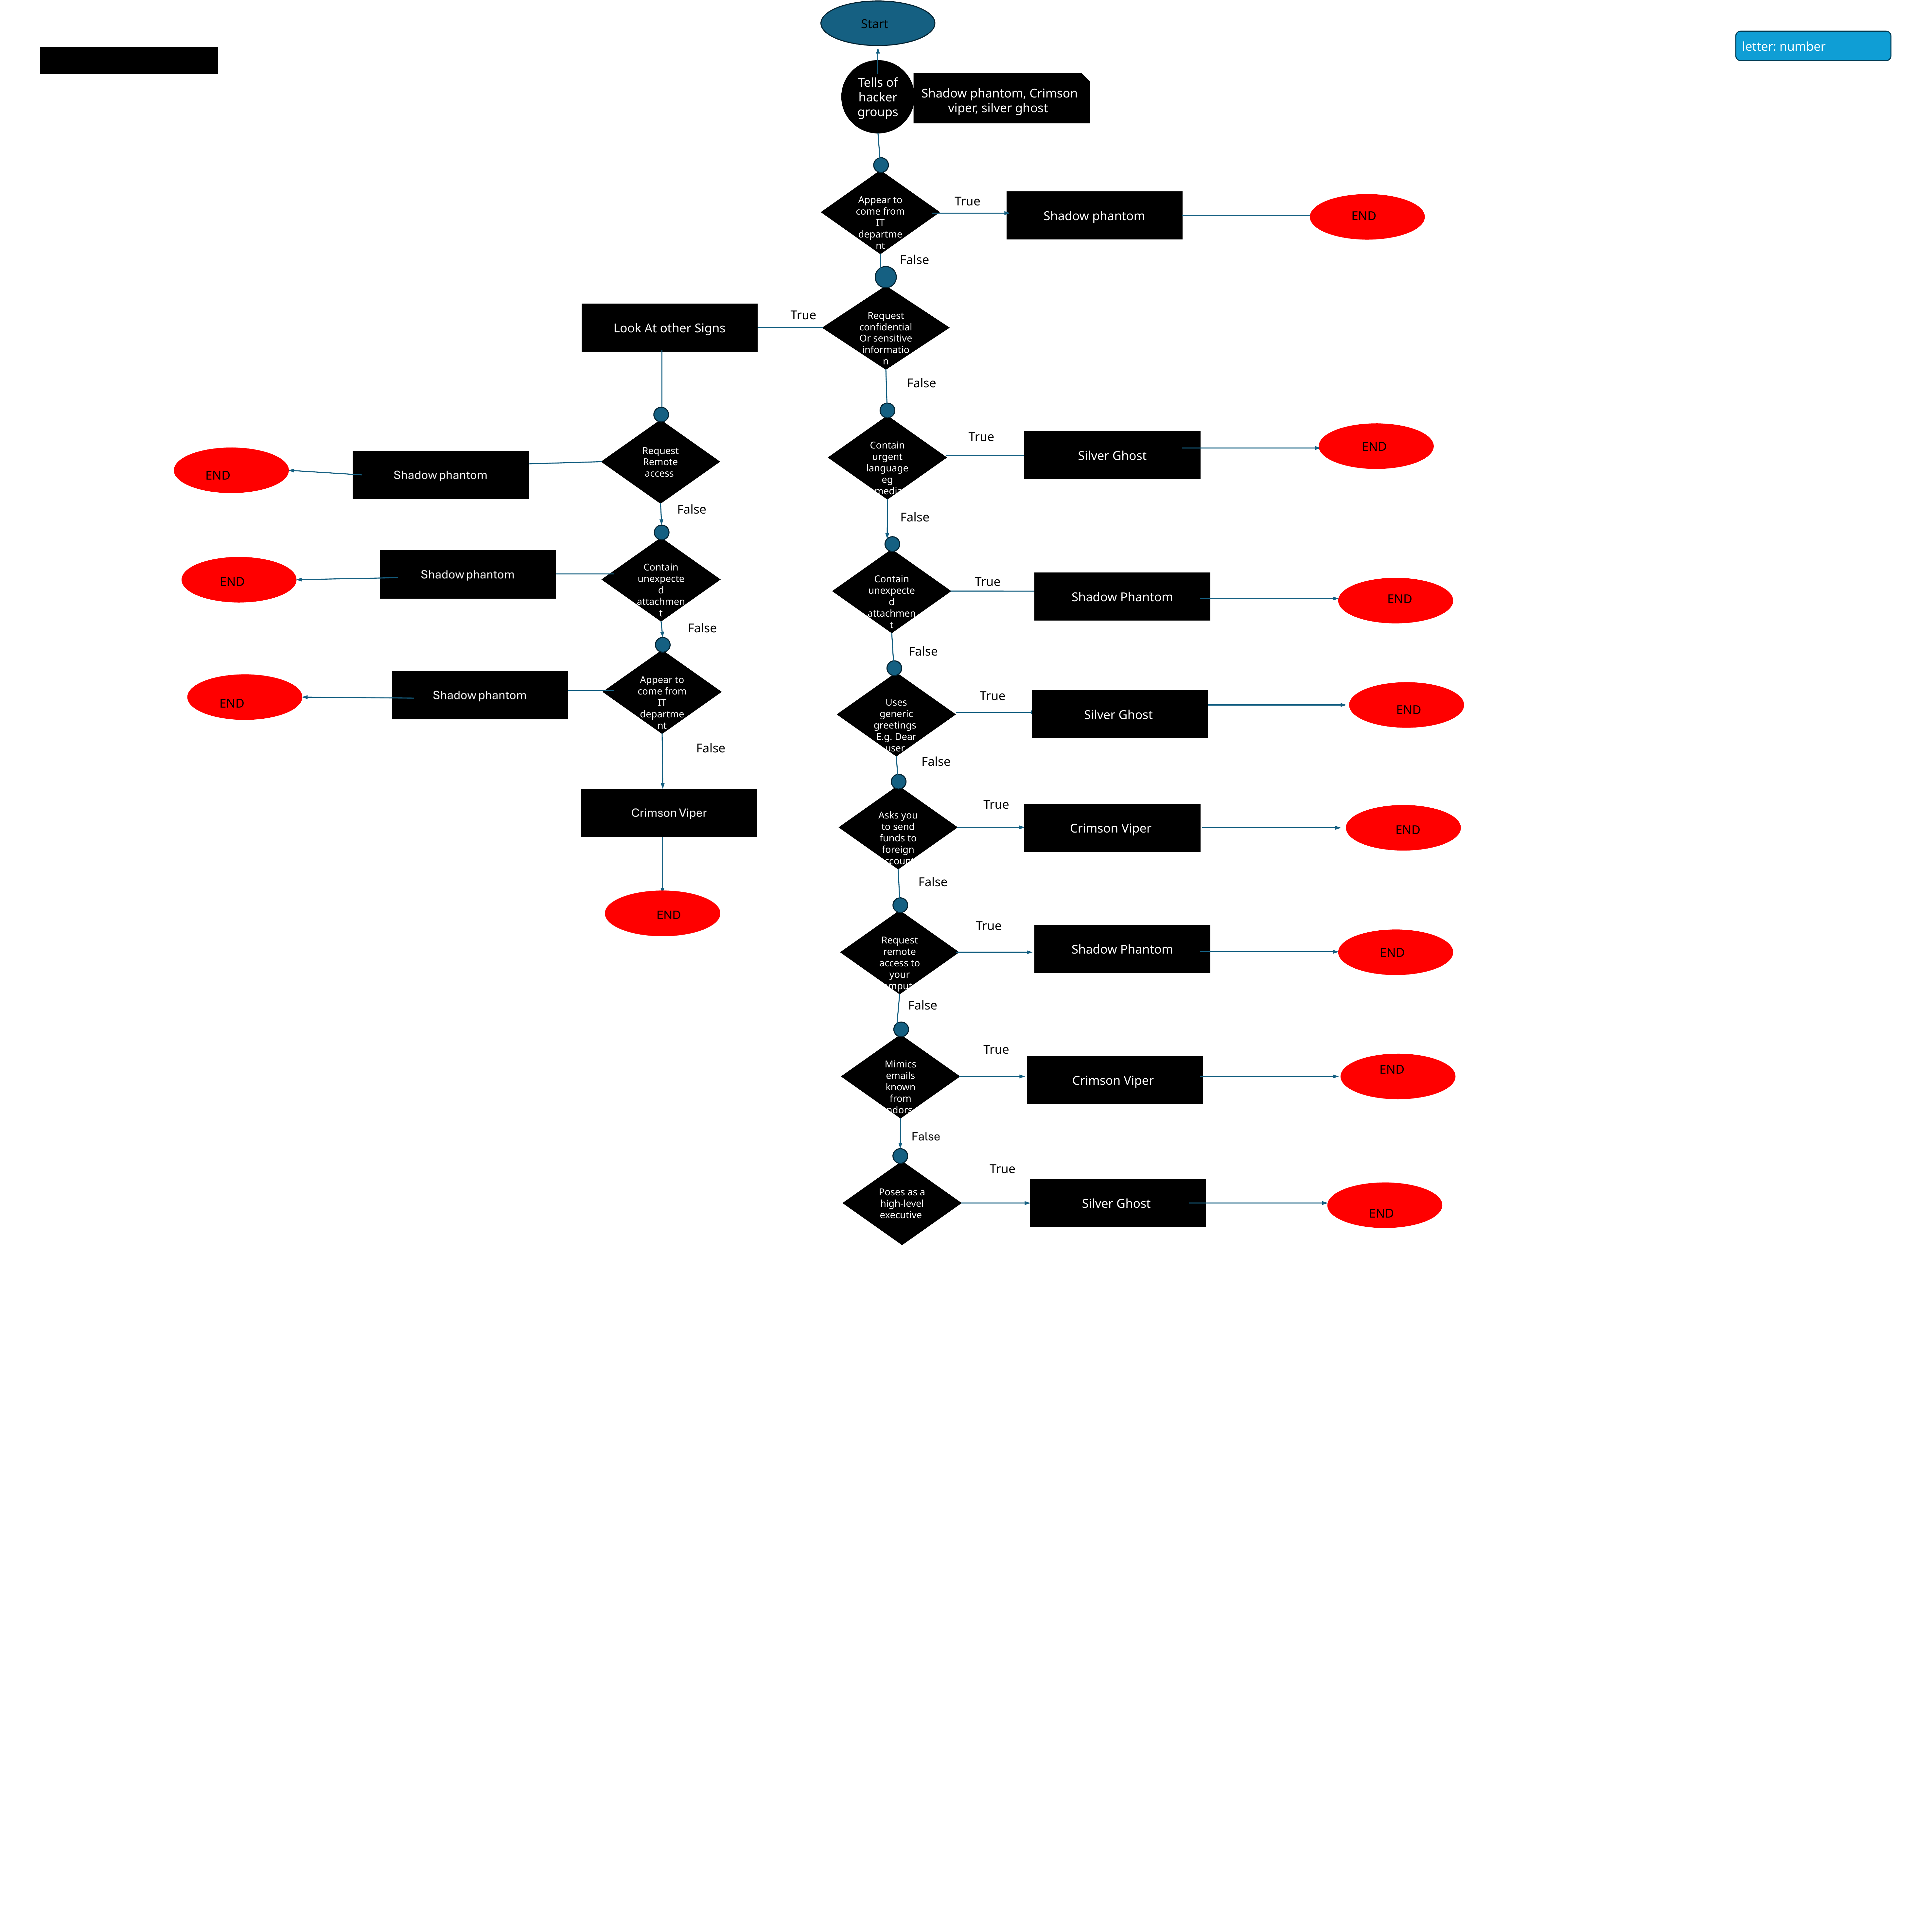

Start
letter: number
Tells of hacker groups
Shadow phantom, Crimson viper, silver ghost
Appear to come from IT department
True
Shadow phantom
END
False
Request confidential
Or sensitive information
Look At other Signs
True
REJECT (stop)
False
Contain urgent language eg immediate action
Request Remote access
True
Silver Ghost
END
END
False
False
Get the next Letter
Contain unexpected attachment
E.g. exe files
Contain unexpected attachment
E.g. exe files
END
True
Shadow Phantom
END
False
Appear to come from IT department
False
Uses generic greetings
E.g. Dear user
True
Silver Ghost
END
END
All your bases are belong to use {cursor}
False
False
Asks you to send funds to foreign account
True
Crimson Viper
2
END
“what is your name “ , {name}
False
Request remote access to your computer
True
Shadow Phantom
END
False
Mimics emails known from vendors or partners
True
Crimson Viper
END
Poses as a high-level executive
True
Silver Ghost
END